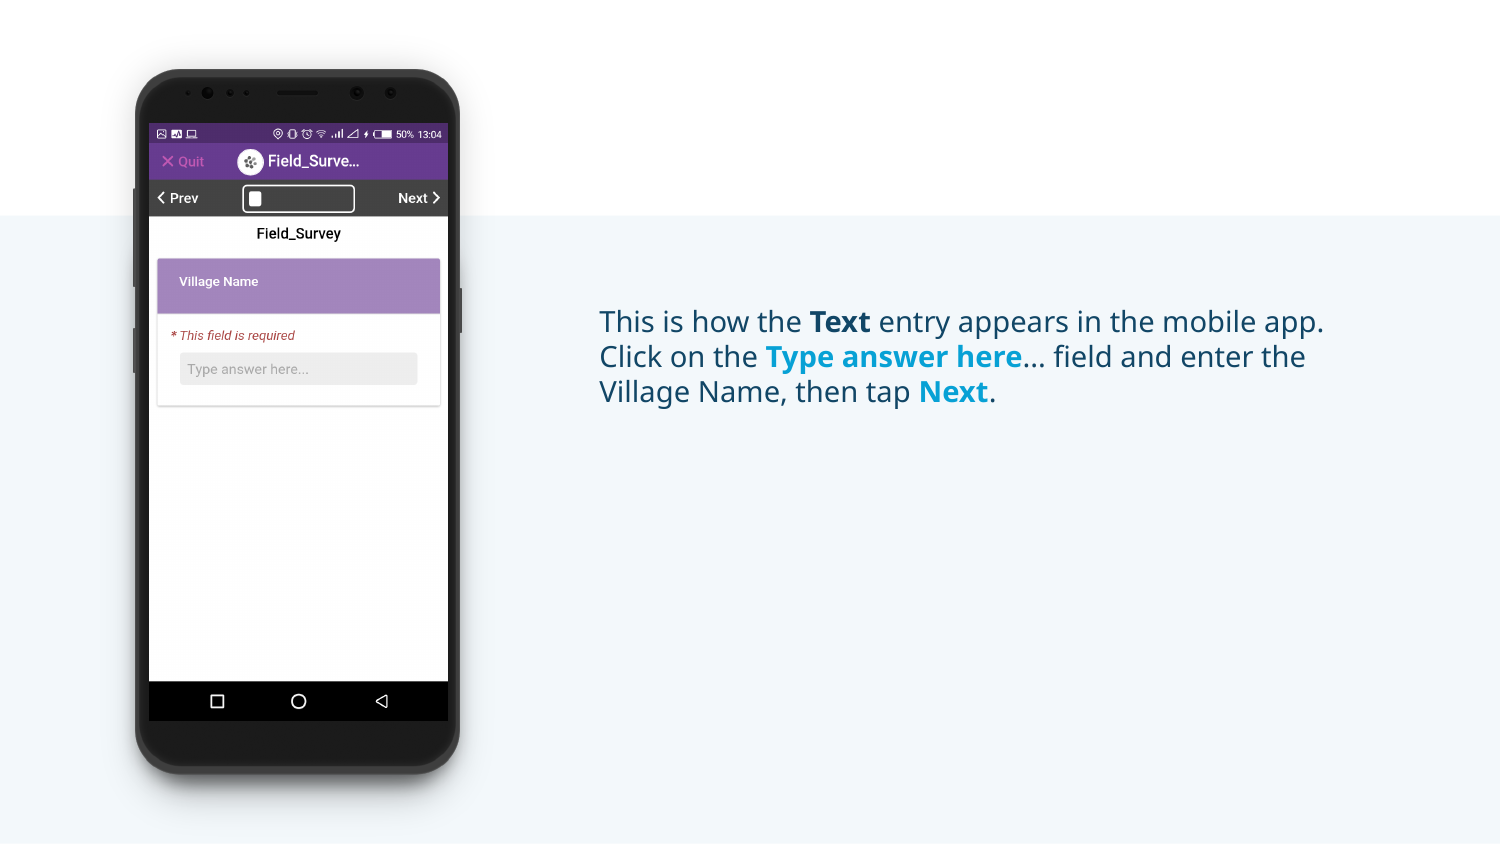

This is how the Text entry appears in the mobile app. Click on the Type answer here... field and enter the Village Name, then tap Next.